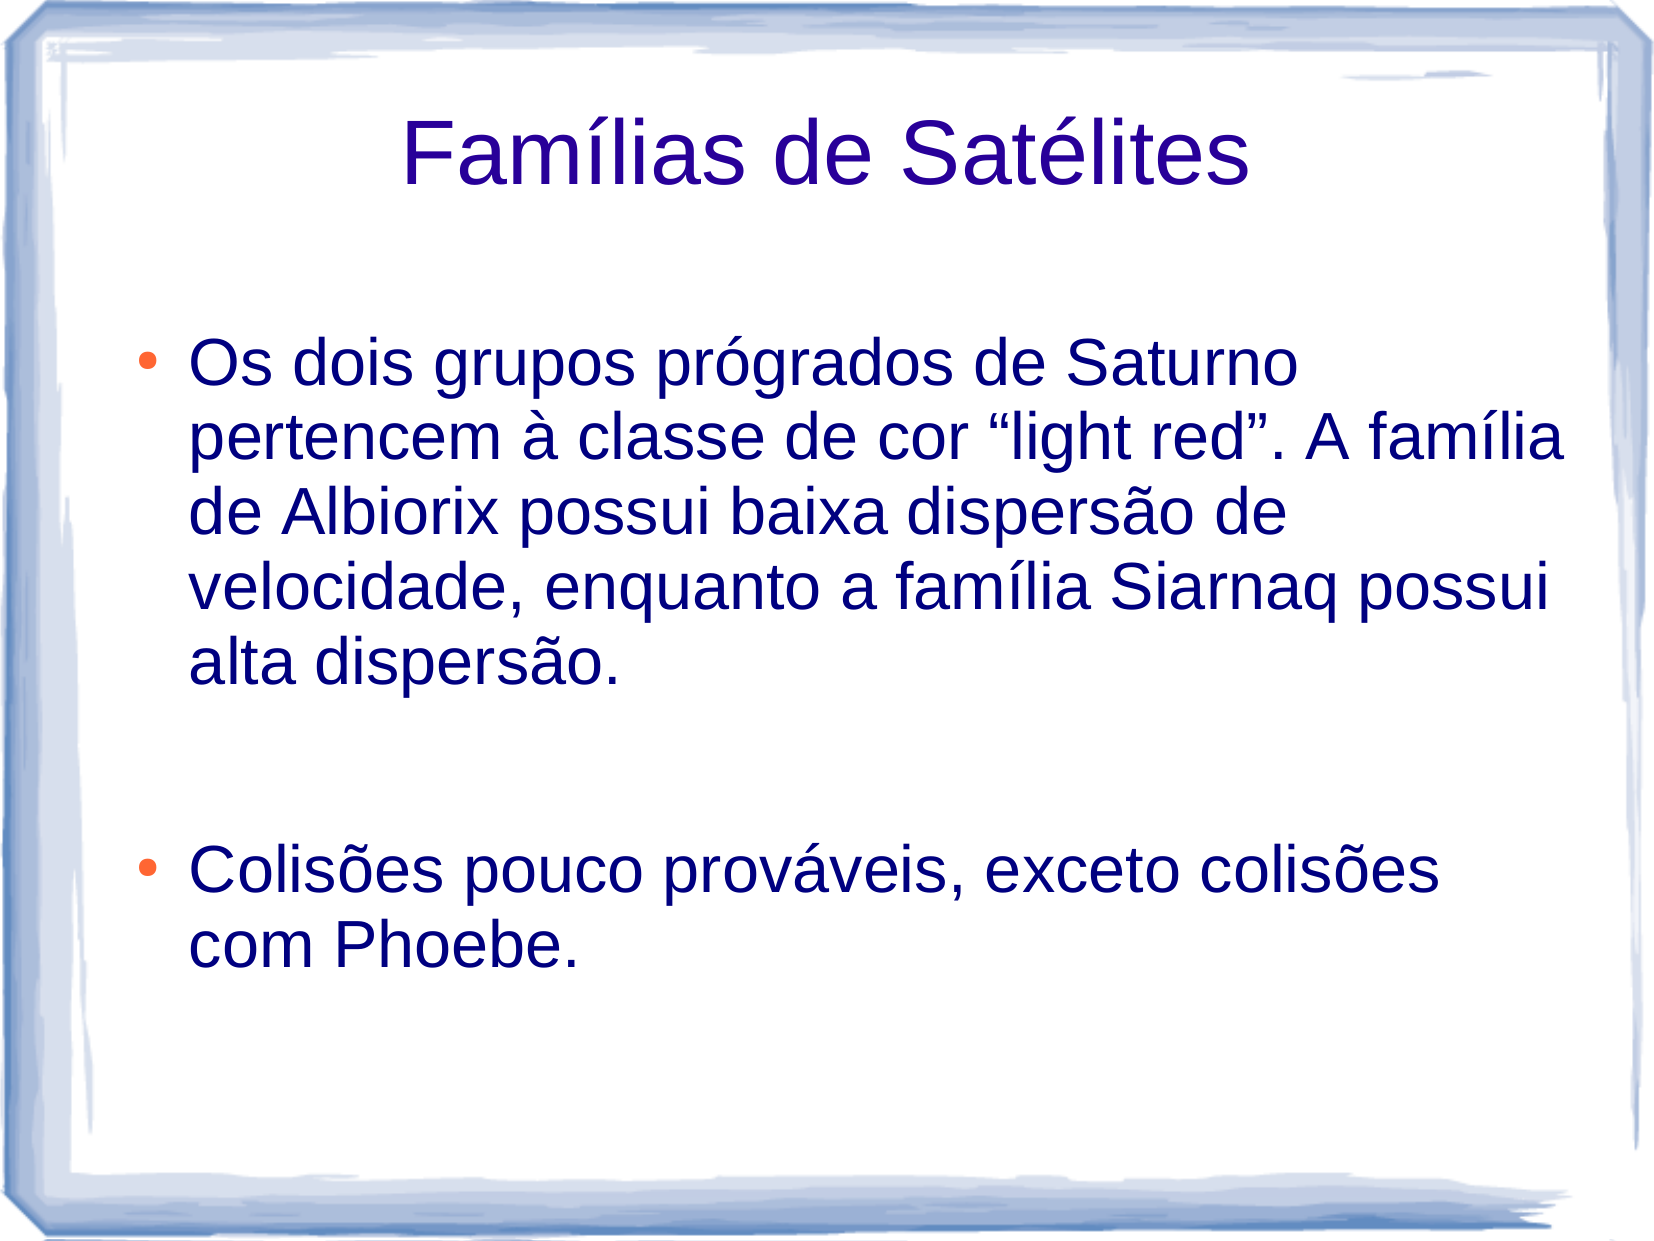

# Famílias de Satélites
Os dois grupos prógrados de Saturno pertencem à classe de cor “light red”. A família de Albiorix possui baixa dispersão de velocidade, enquanto a família Siarnaq possui alta dispersão.
Colisões pouco prováveis, exceto colisões com Phoebe.